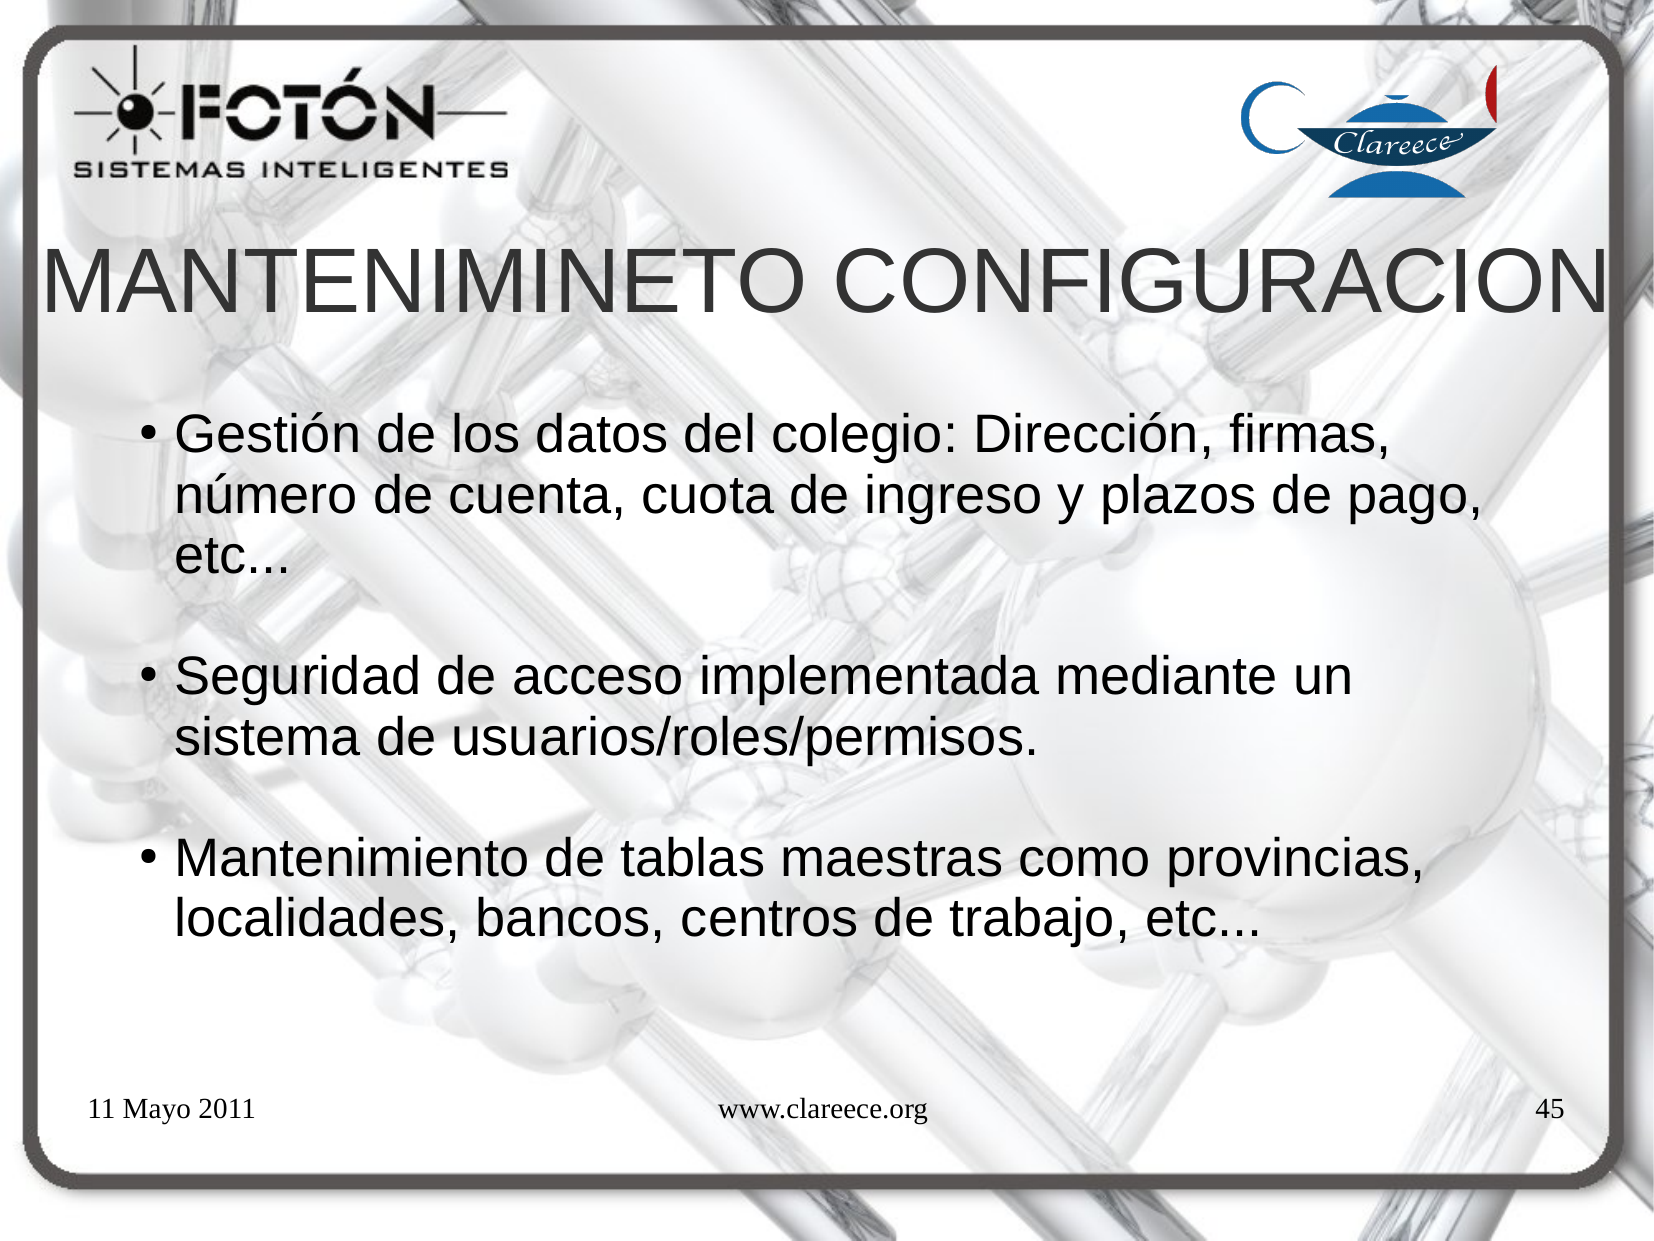

# MANTENIMINETO CONFIGURACION
Gestión de los datos del colegio: Dirección, firmas, número de cuenta, cuota de ingreso y plazos de pago, etc...
Seguridad de acceso implementada mediante un sistema de usuarios/roles/permisos.
Mantenimiento de tablas maestras como provincias, localidades, bancos, centros de trabajo, etc...
11 Mayo 2011
www.clareece.org
45